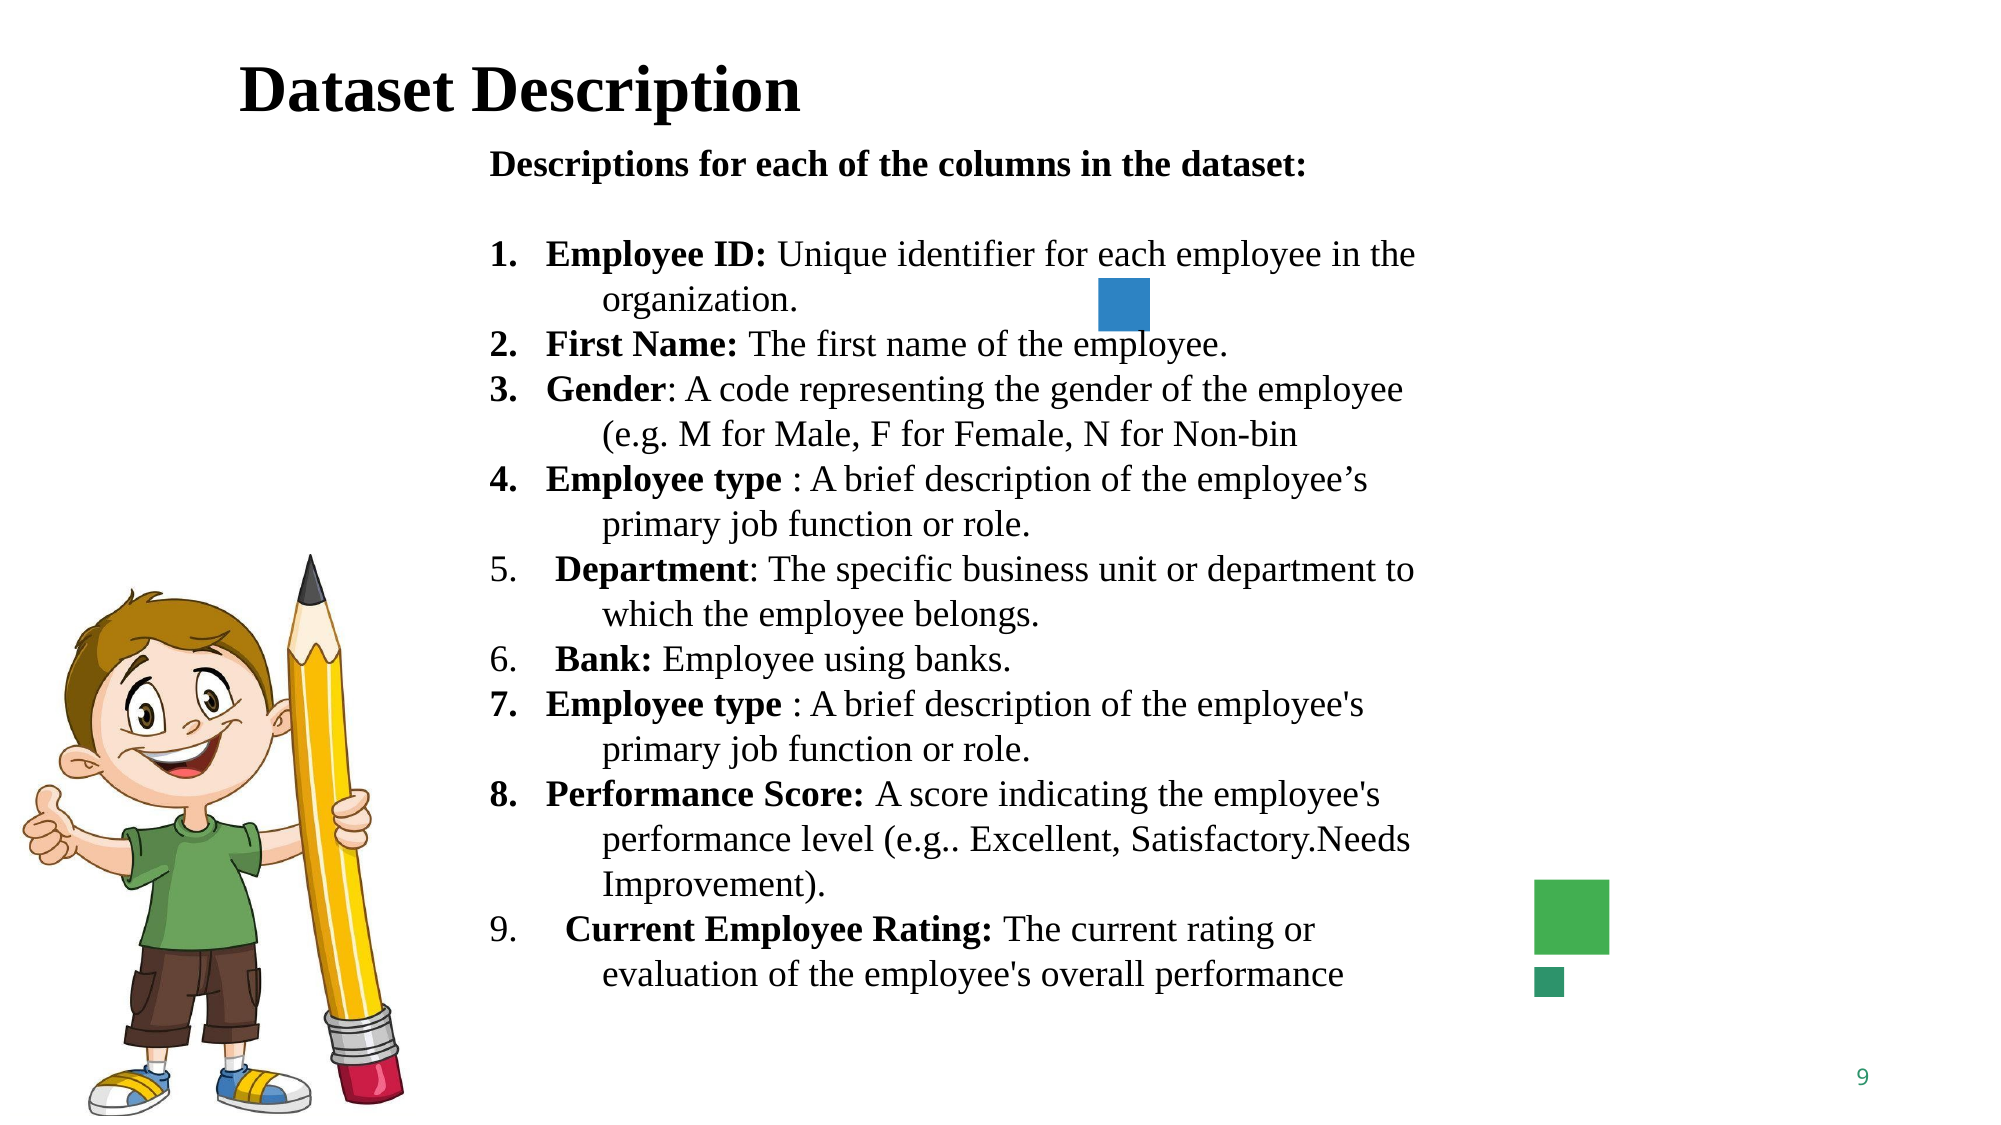

# Dataset Description
Descriptions for each of the columns in the dataset:
Employee ID: Unique identifier for each employee in the organization.
First Name: The first name of the employee.
Gender: A code representing the gender of the employee (e.g. M for Male, F for Female, N for Non-bin
Employee type : A brief description of the employee’s primary job function or role.
 Department: The specific business unit or department to which the employee belongs.
 Bank: Employee using banks.
Employee type : A brief description of the employee's primary job function or role.
Performance Score: A score indicating the employee's performance level (e.g.. Excellent, Satisfactory.Needs Improvement).
 Current Employee Rating: The current rating or evaluation of the employee's overall performance
3/21/2024 Annual Review